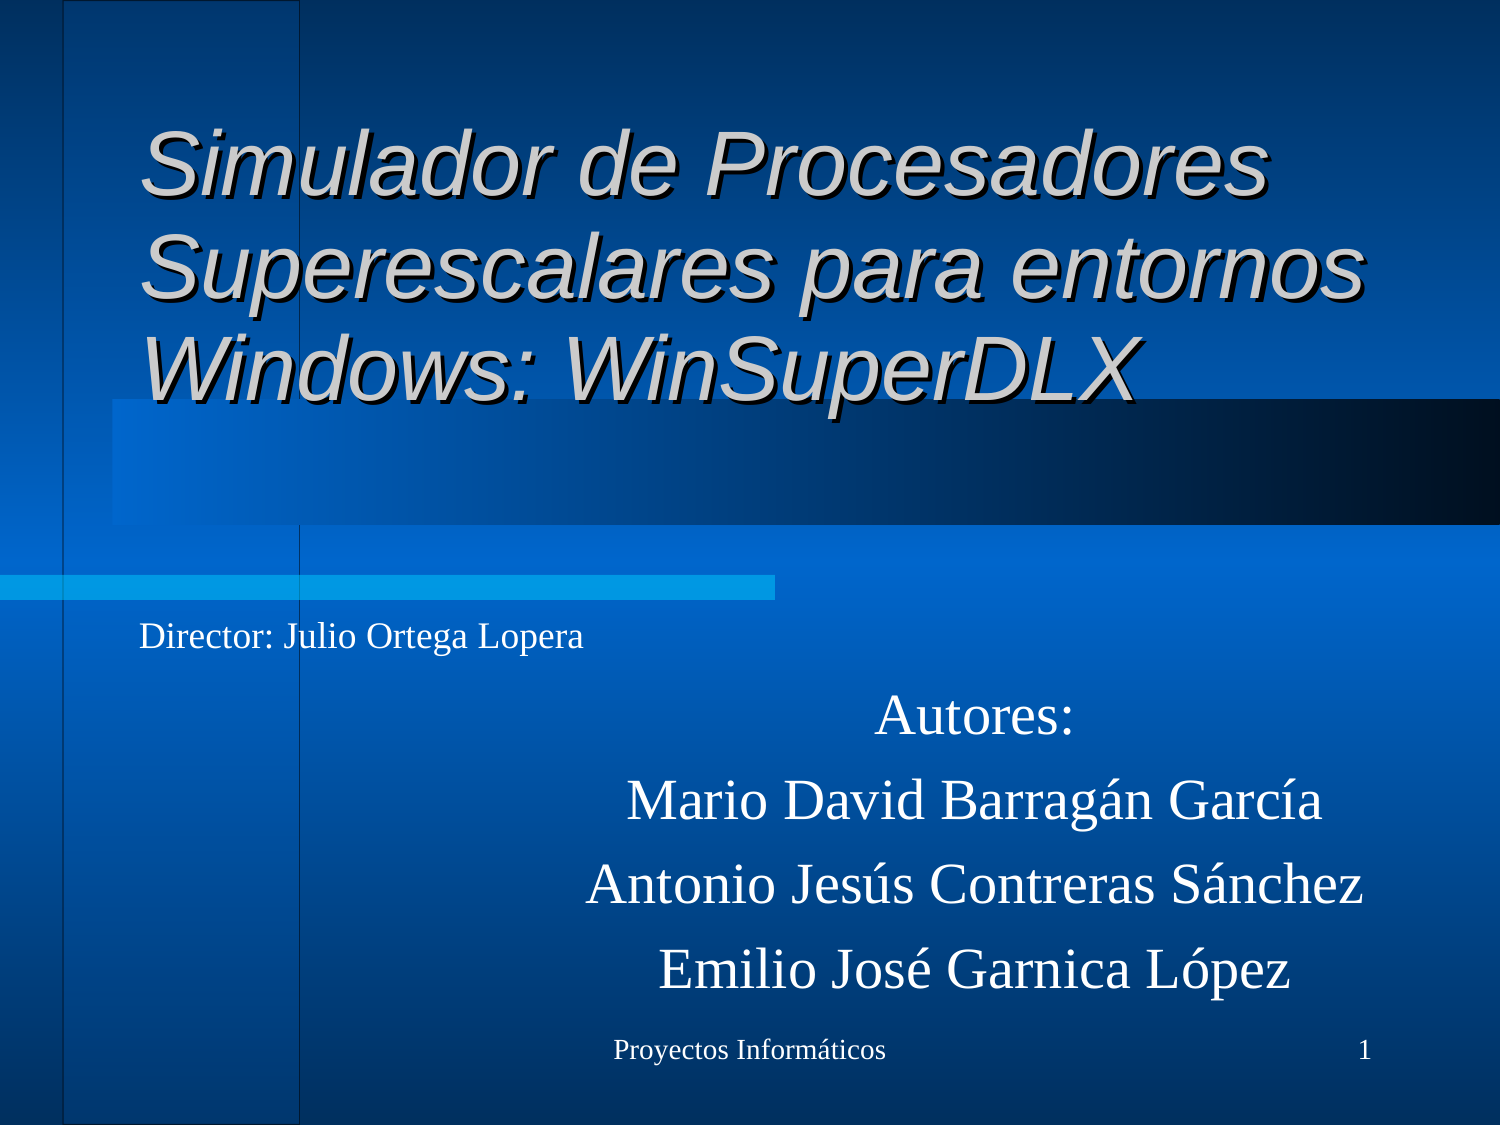

# Simulador de Procesadores Superescalares para entornos Windows: WinSuperDLX
Director: Julio Ortega Lopera
Autores:
Mario David Barragán García
Antonio Jesús Contreras Sánchez
Emilio José Garnica López
Proyectos Informáticos
1